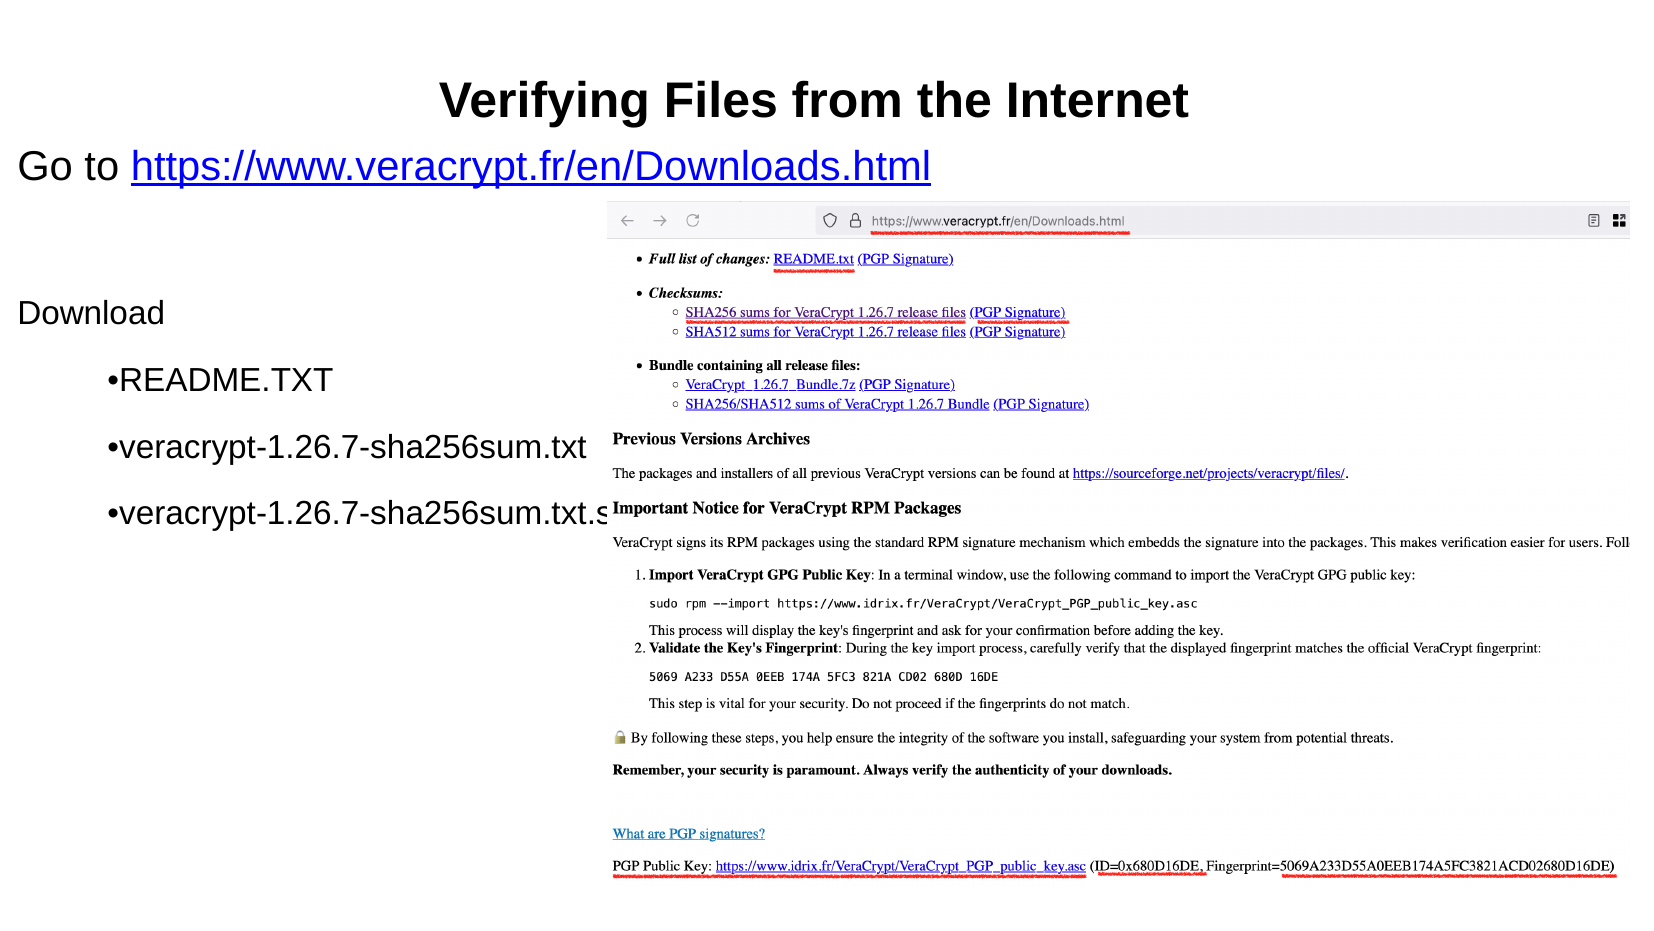

# Verifying Files from the Internet
Go to https://www.veracrypt.fr/en/Downloads.html
Download
README.TXT
veracrypt-1.26.7-sha256sum.txt
veracrypt-1.26.7-sha256sum.txt.sig